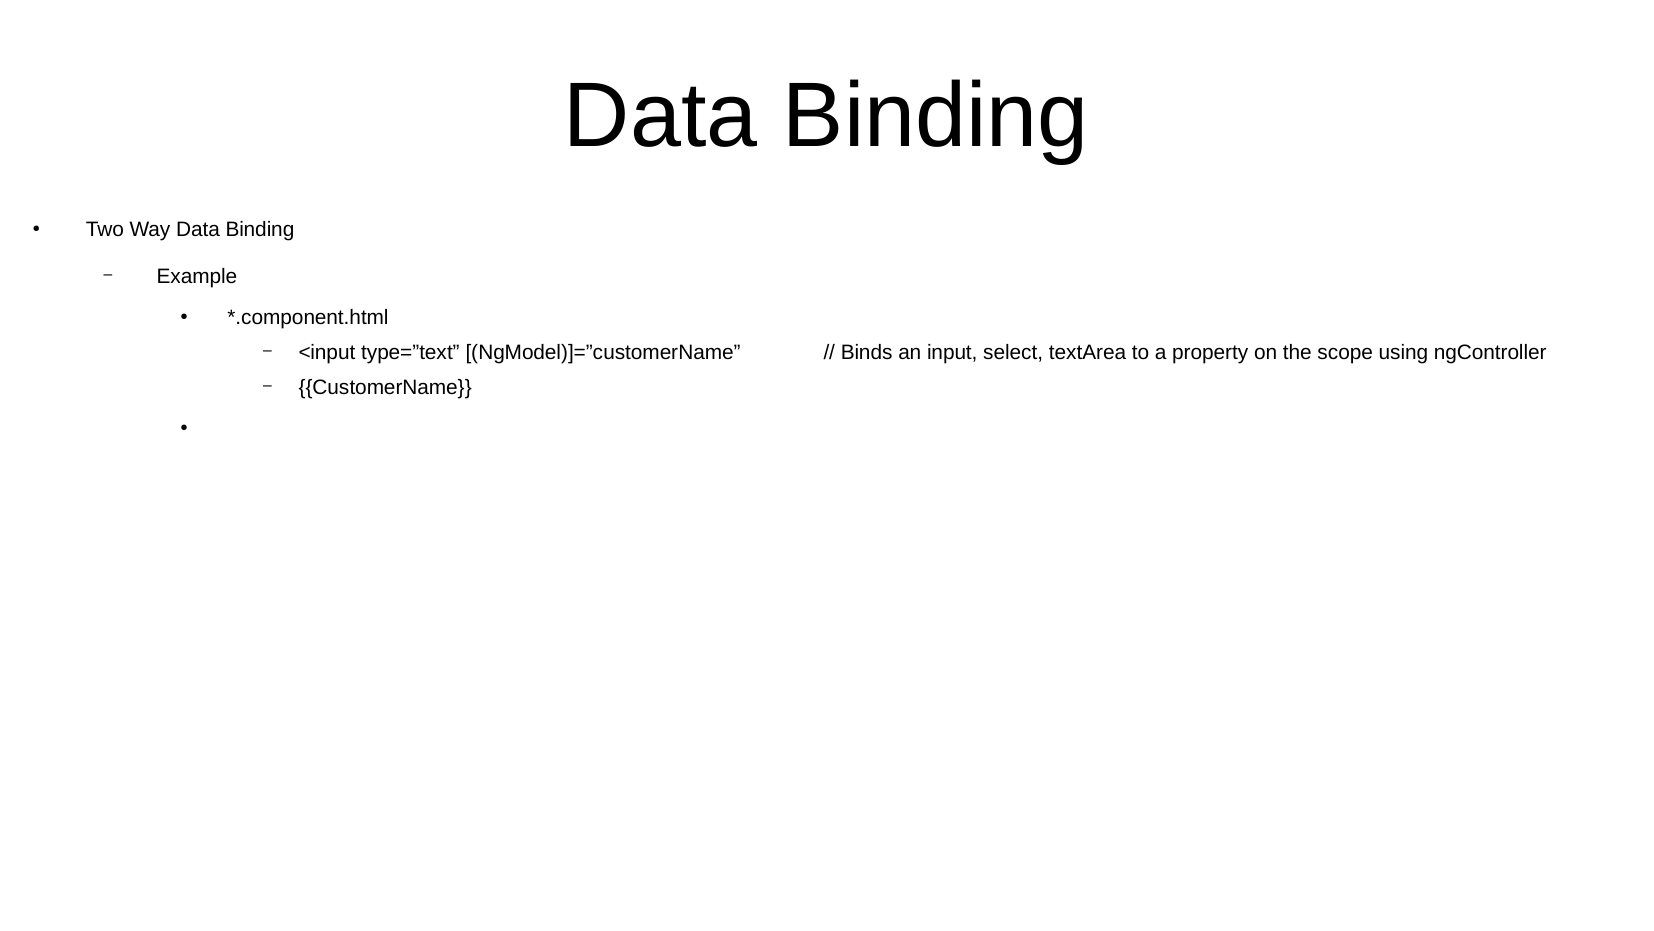

# Data Binding
Two Way Data Binding
Example
*.component.html
<input type=”text” [(NgModel)]=”customerName” 	// Binds an input, select, textArea to a property on the scope using ngController
{{CustomerName}}